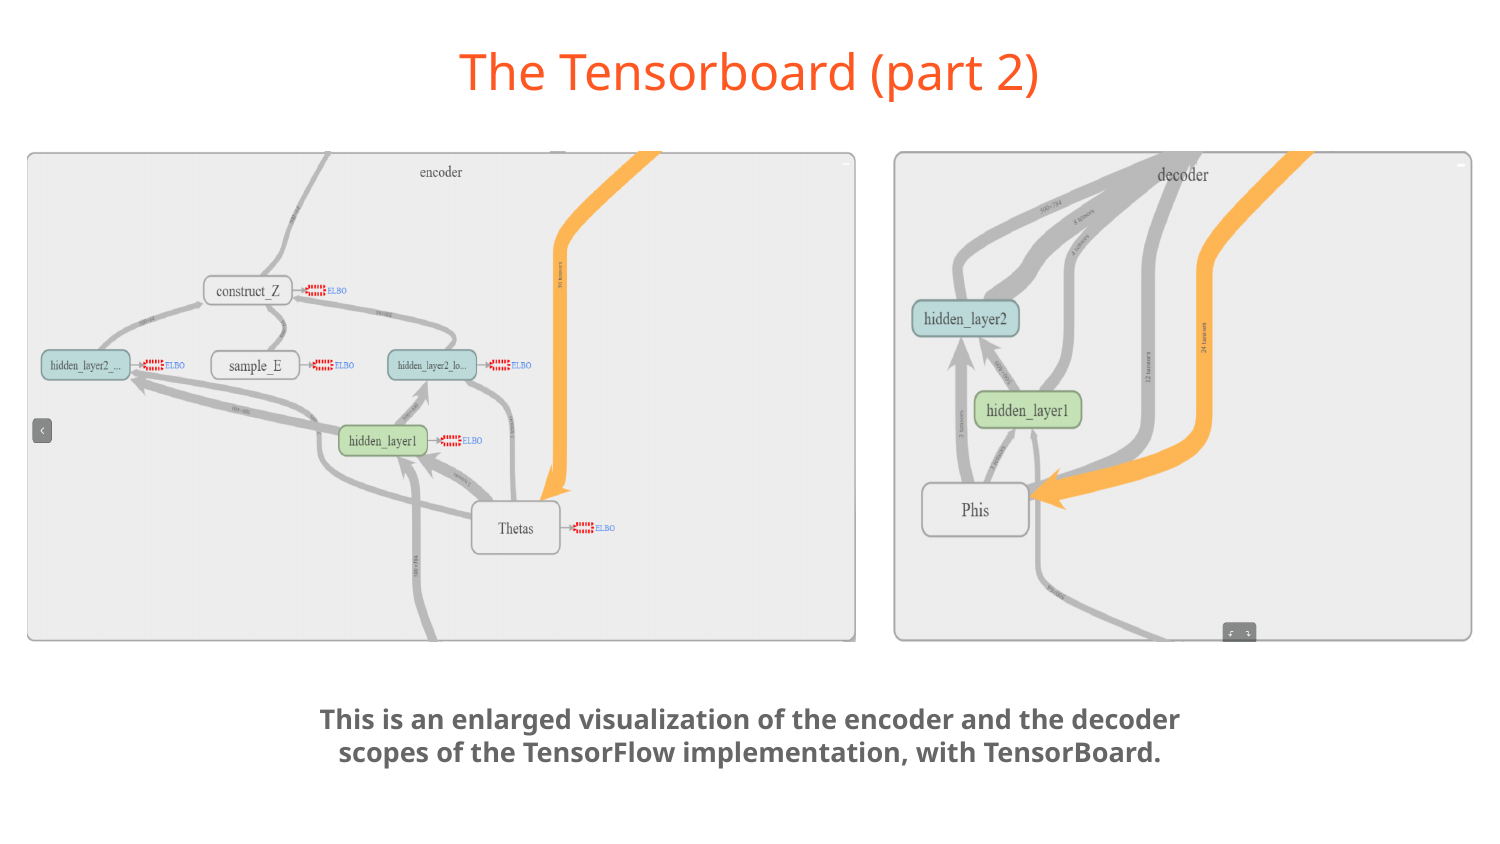

# The Tensorboard (part 2)
This is an enlarged visualization of the encoder and the decoder scopes of the TensorFlow implementation, with TensorBoard.